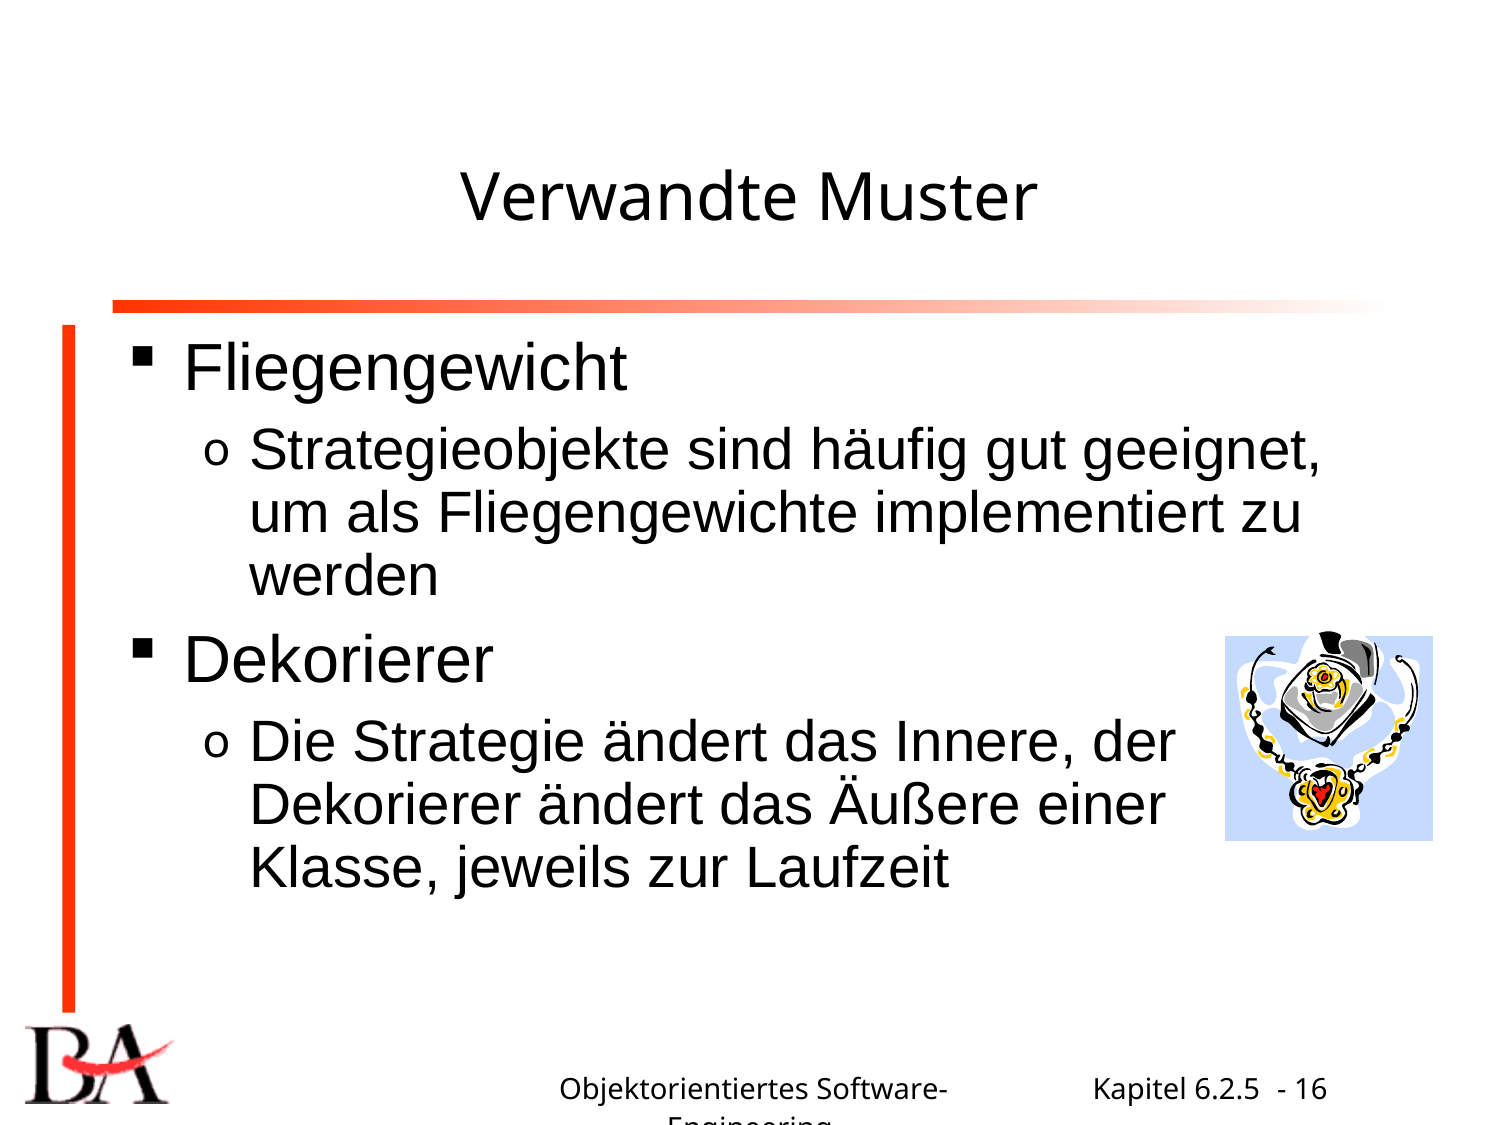

# Verwandte Muster
Fliegengewicht
Strategieobjekte sind häufig gut geeignet, um als Fliegengewichte implementiert zu werden
Dekorierer
Die Strategie ändert das Innere, der Dekorierer ändert das Äußere einer Klasse, jeweils zur Laufzeit
16